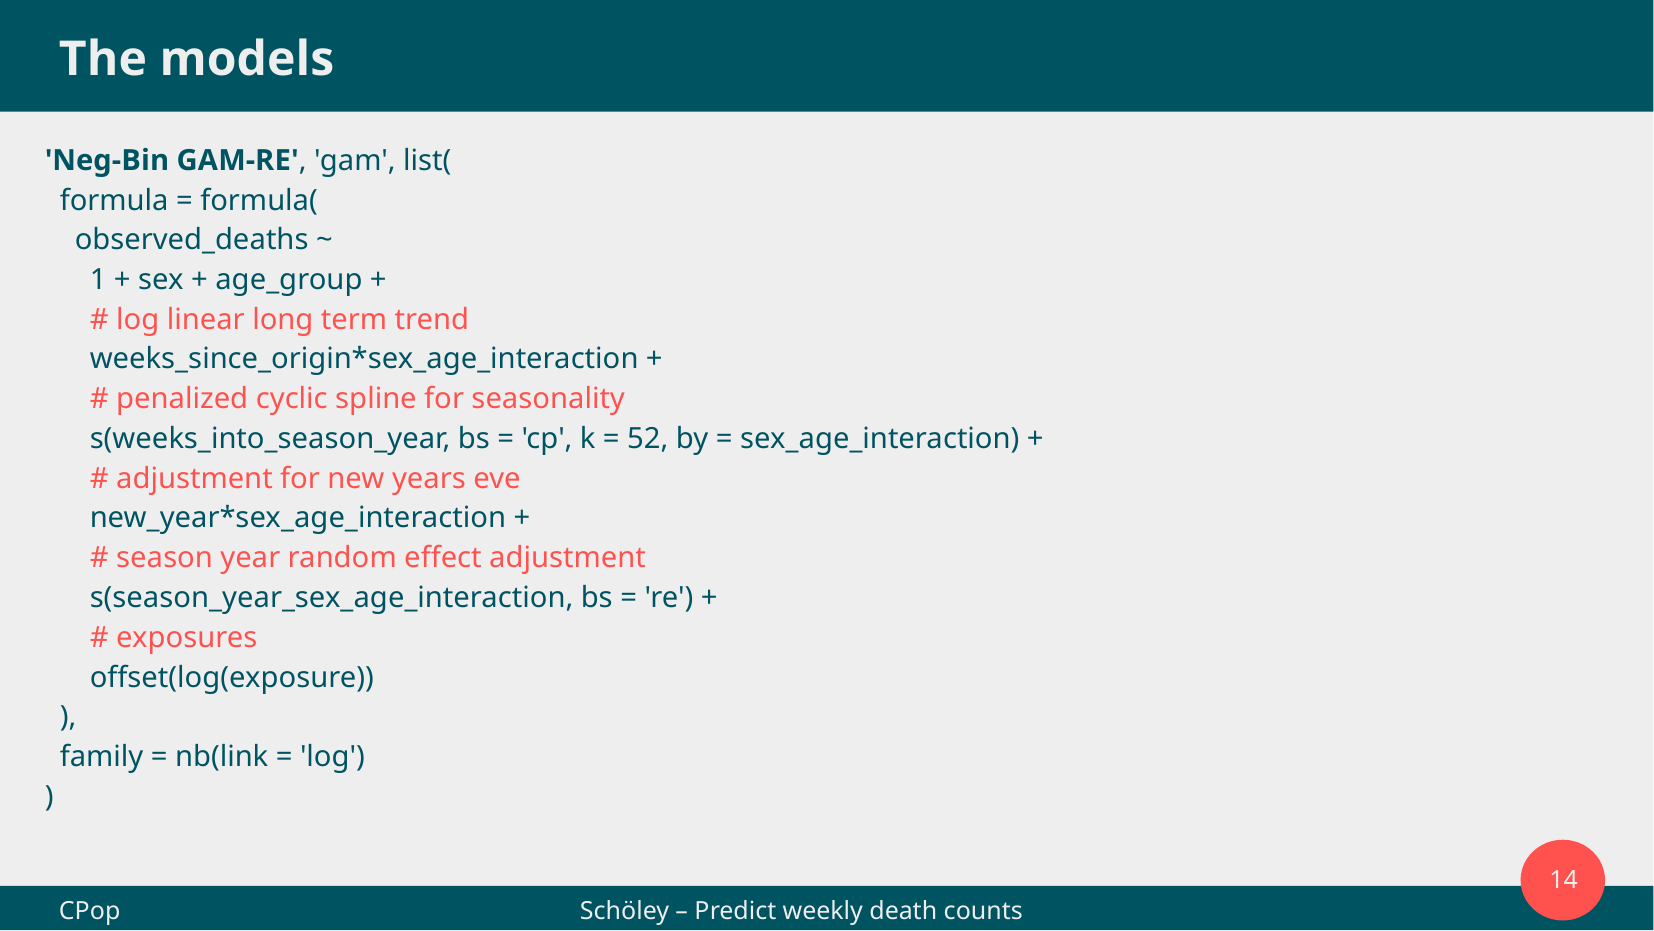

# The models
 'Neg-Bin GAM-RE', 'gam', list(
 formula = formula(
 observed_deaths ~
 1 + sex + age_group +
 # log linear long term trend
 weeks_since_origin*sex_age_interaction +
 # penalized cyclic spline for seasonality
 s(weeks_into_season_year, bs = 'cp', k = 52, by = sex_age_interaction) +
 # adjustment for new years eve
 new_year*sex_age_interaction +
 # season year random effect adjustment
 s(season_year_sex_age_interaction, bs = 're') +
 # exposures
 offset(log(exposure))
 ),
 family = nb(link = 'log')
 )
14
CPop
Schöley – Predict weekly death counts